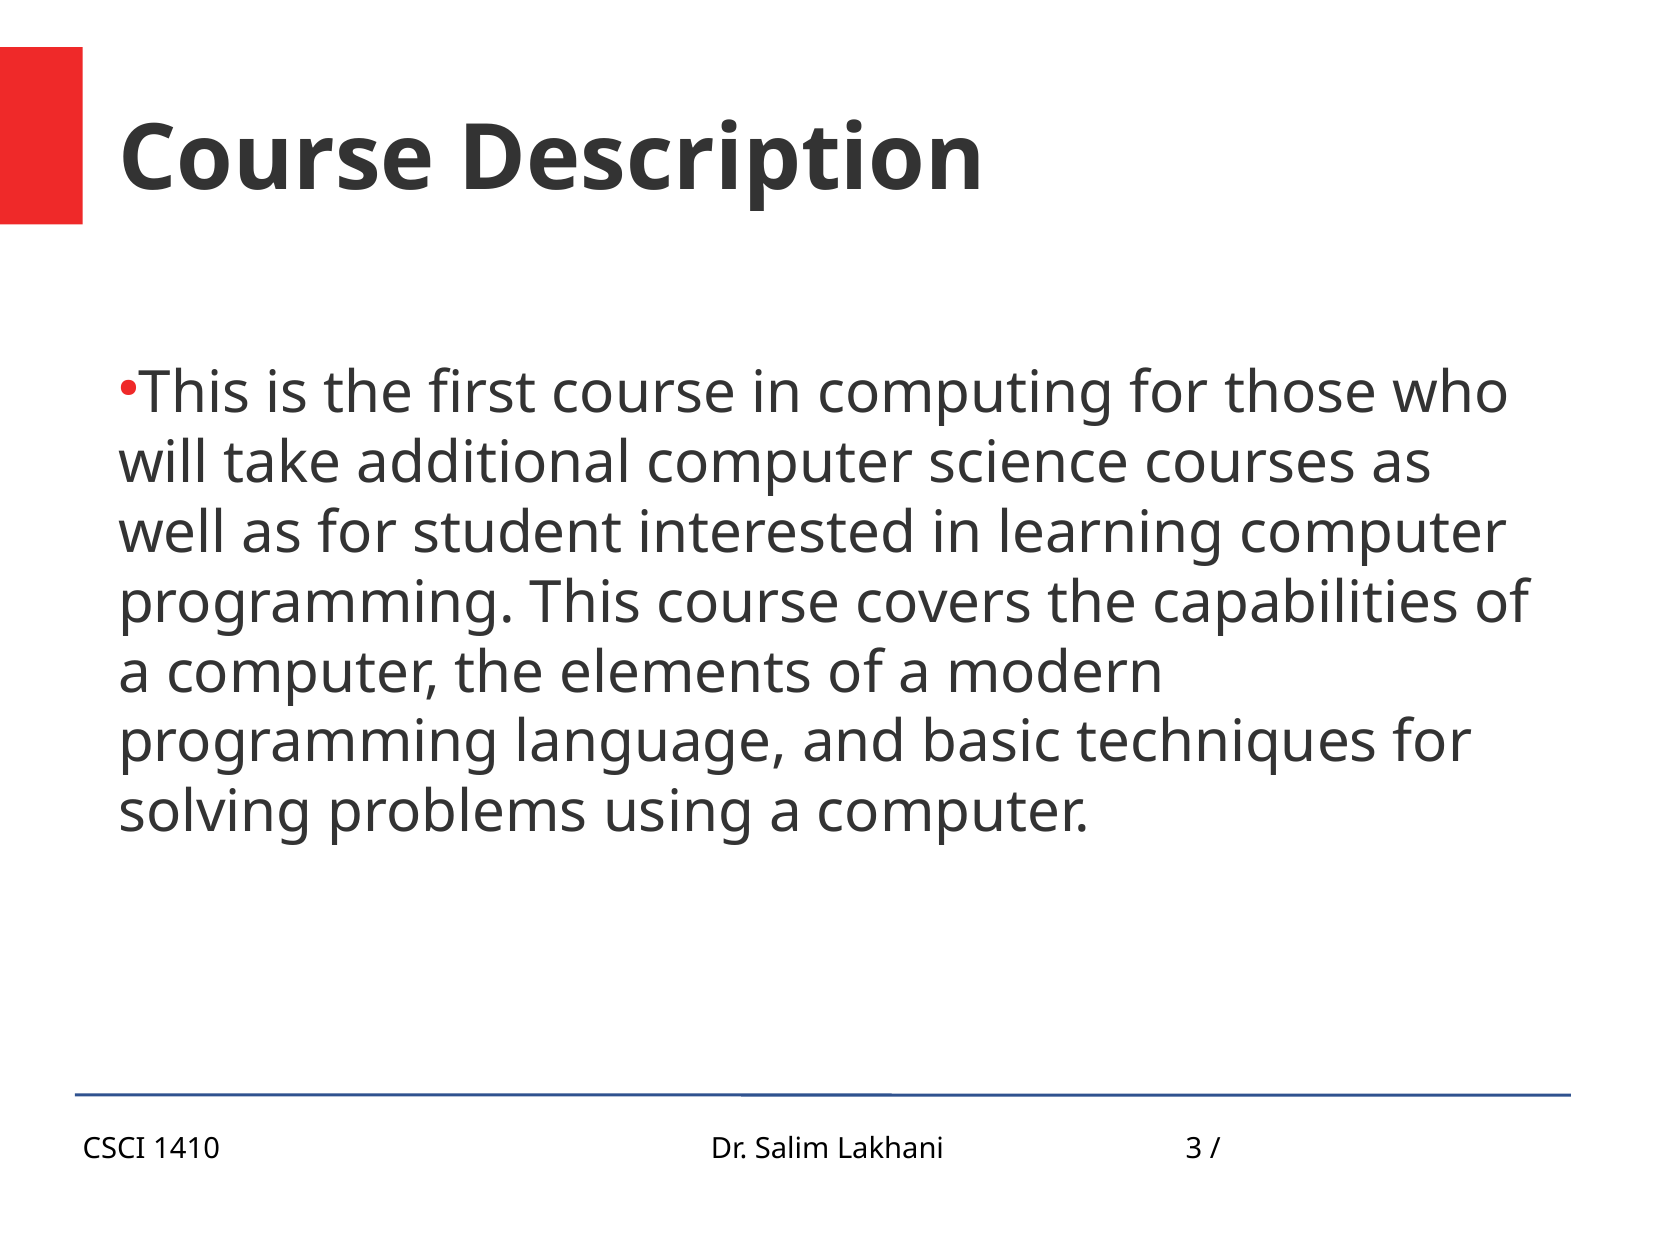

# Course Description
This is the first course in computing for those who will take additional computer science courses as well as for student interested in learning computer programming. This course covers the capabilities of a computer, the elements of a modern programming language, and basic techniques for solving problems using a computer.
CSCI 1410
Dr. Salim Lakhani
2 /